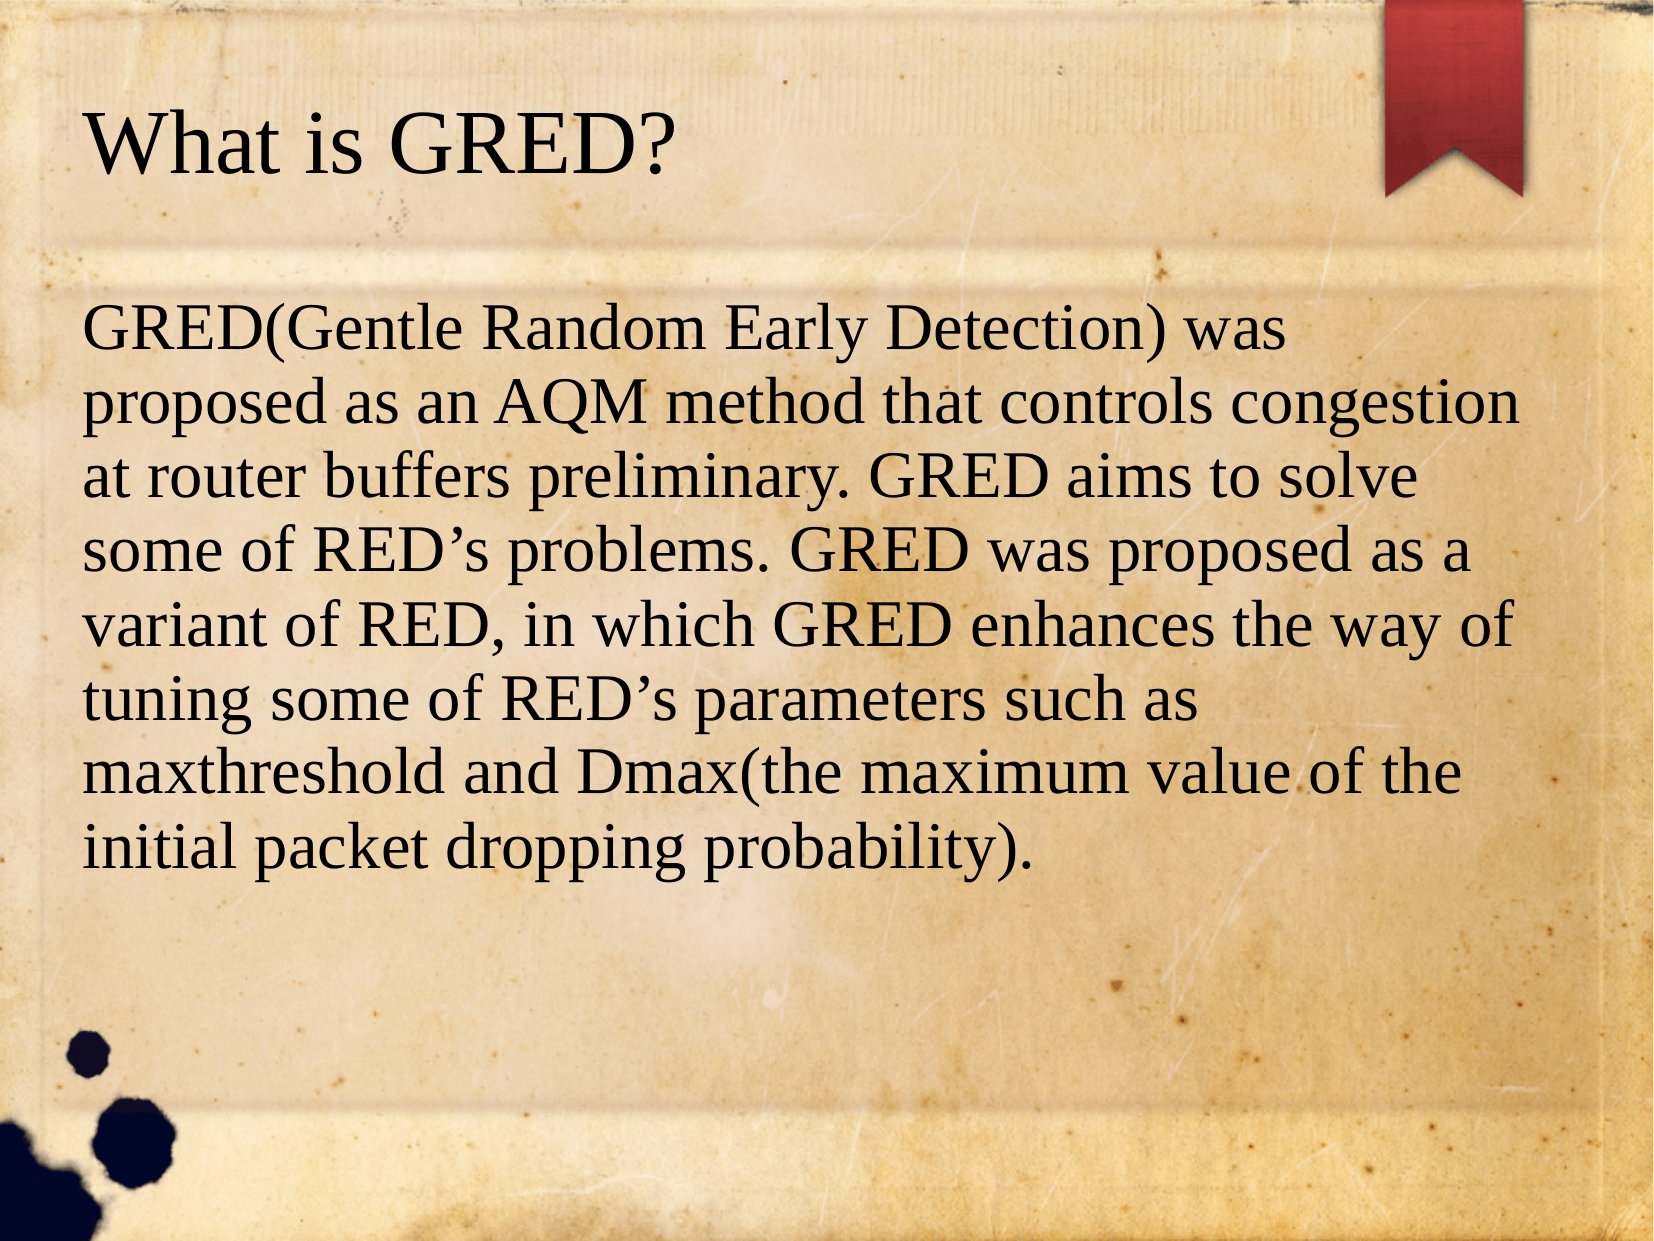

# What is GRED?
GRED(Gentle Random Early Detection) was proposed as an AQM method that controls congestion at router buffers preliminary. GRED aims to solve some of RED’s problems. GRED was proposed as a variant of RED, in which GRED enhances the way of tuning some of RED’s parameters such as maxthreshold and Dmax(the maximum value of the initial packet dropping probability).